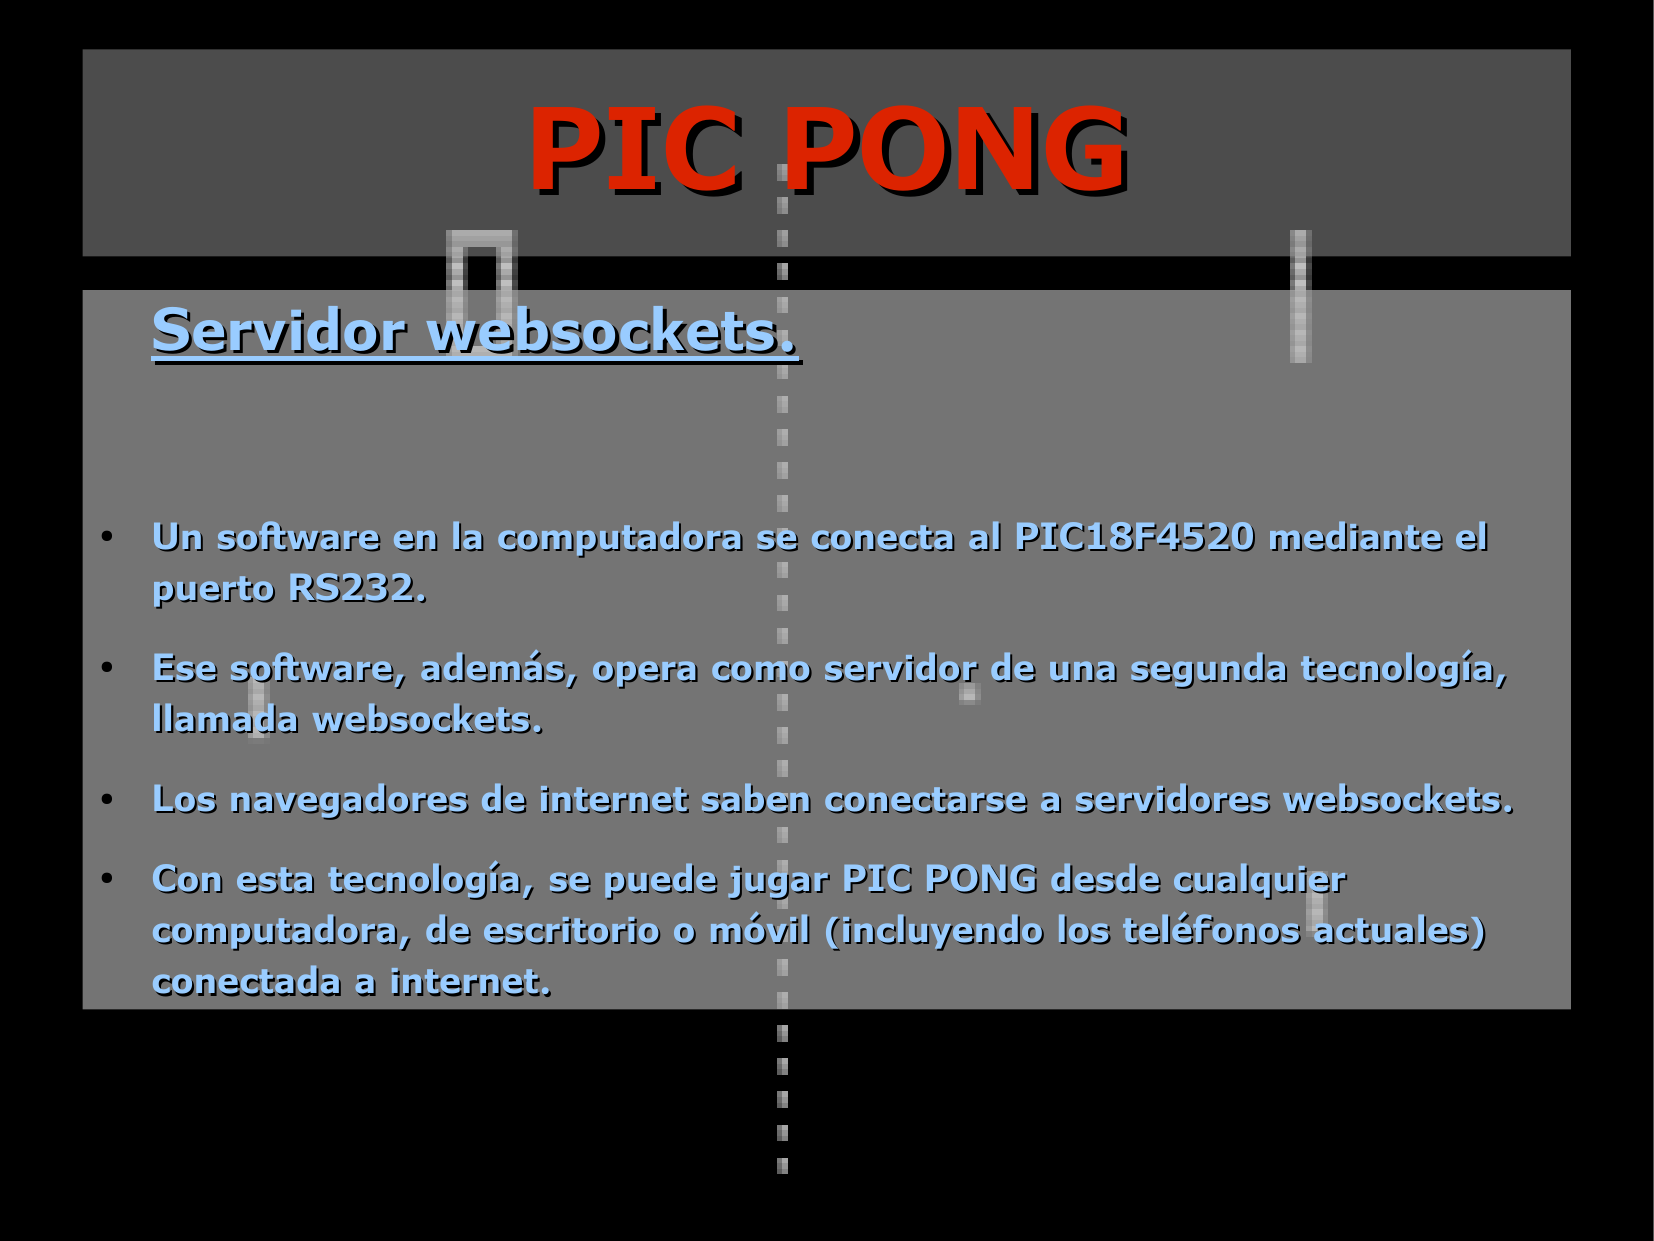

# PIC PONG
Servidor websockets.
Un software en la computadora se conecta al PIC18F4520 mediante el puerto RS232.
Ese software, además, opera como servidor de una segunda tecnología, llamada websockets.
Los navegadores de internet saben conectarse a servidores websockets.
Con esta tecnología, se puede jugar PIC PONG desde cualquier computadora, de escritorio o móvil (incluyendo los teléfonos actuales) conectada a internet.